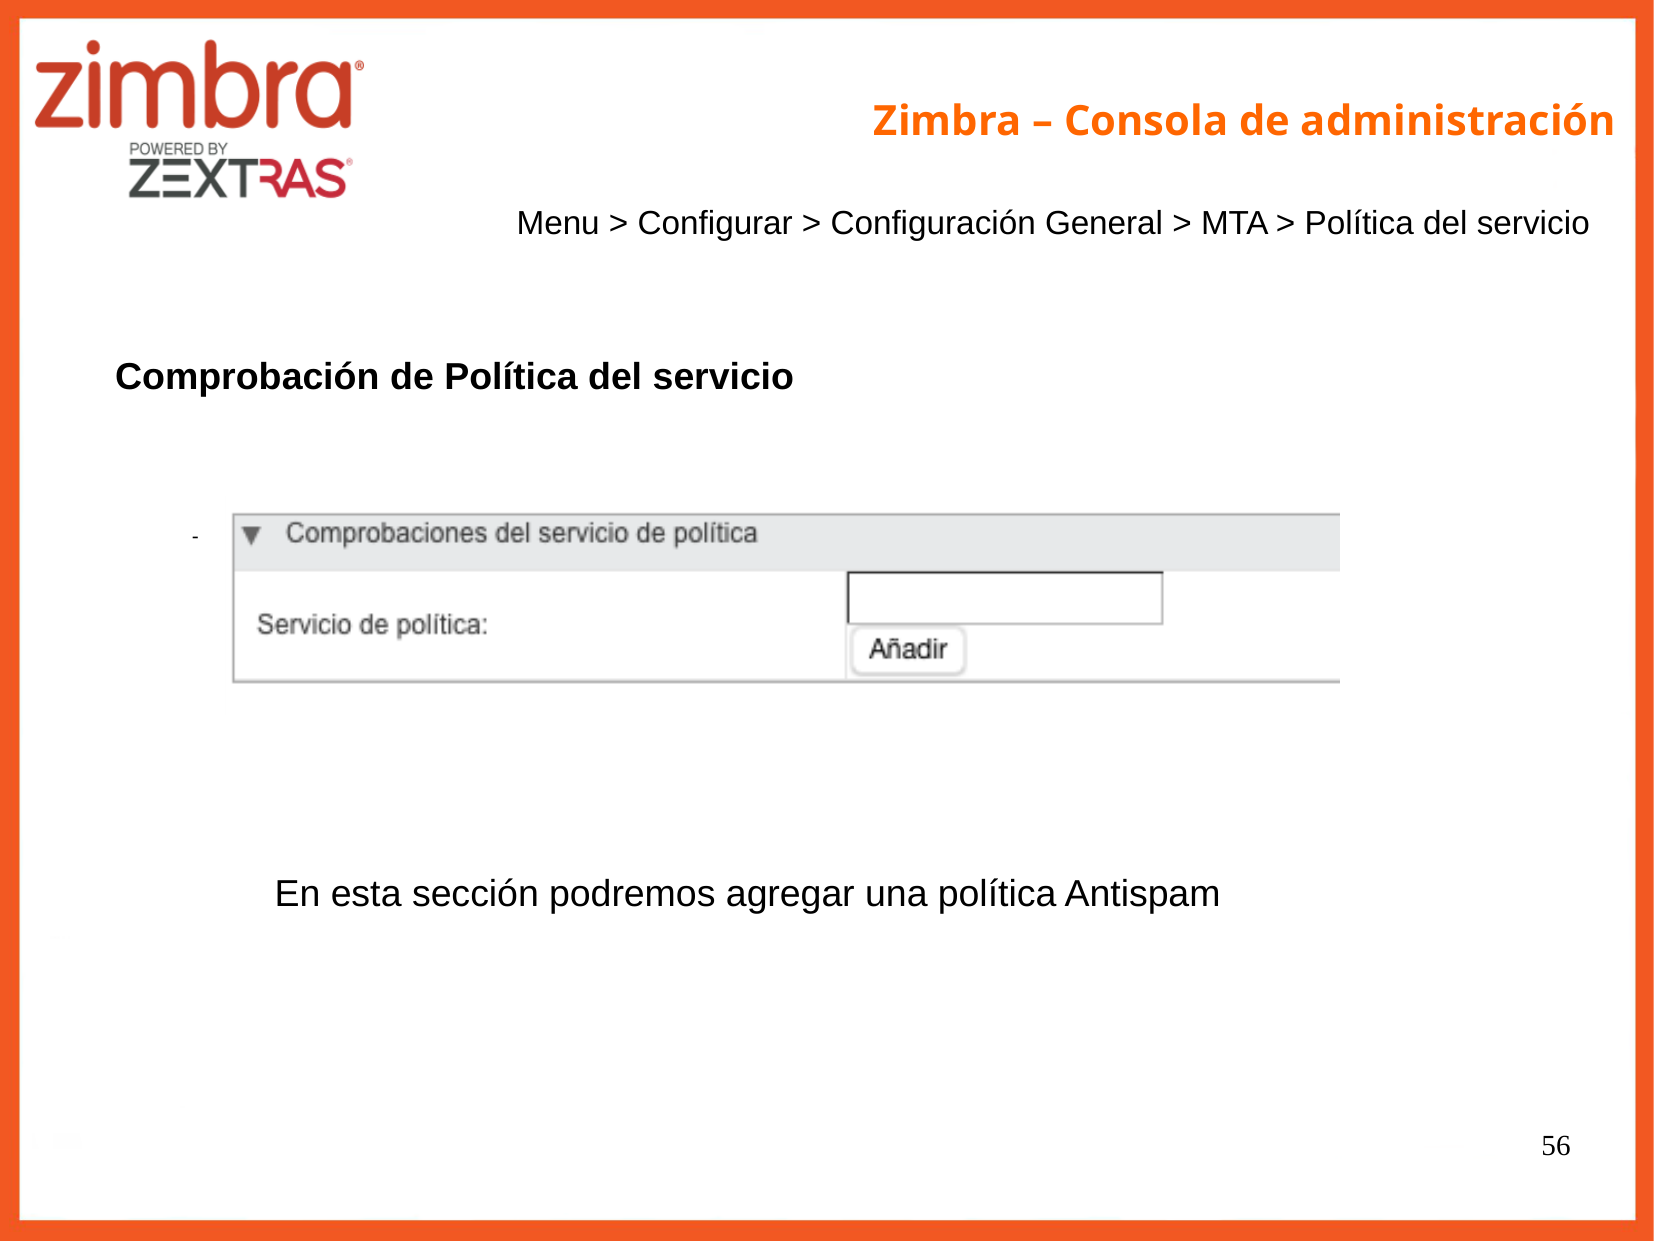

Zimbra – Consola de administración
Menu > Configurar > Configuración General > MTA > Política del servicio
Comprobación de Política del servicio
-
En esta sección podremos agregar una política Antispam
56